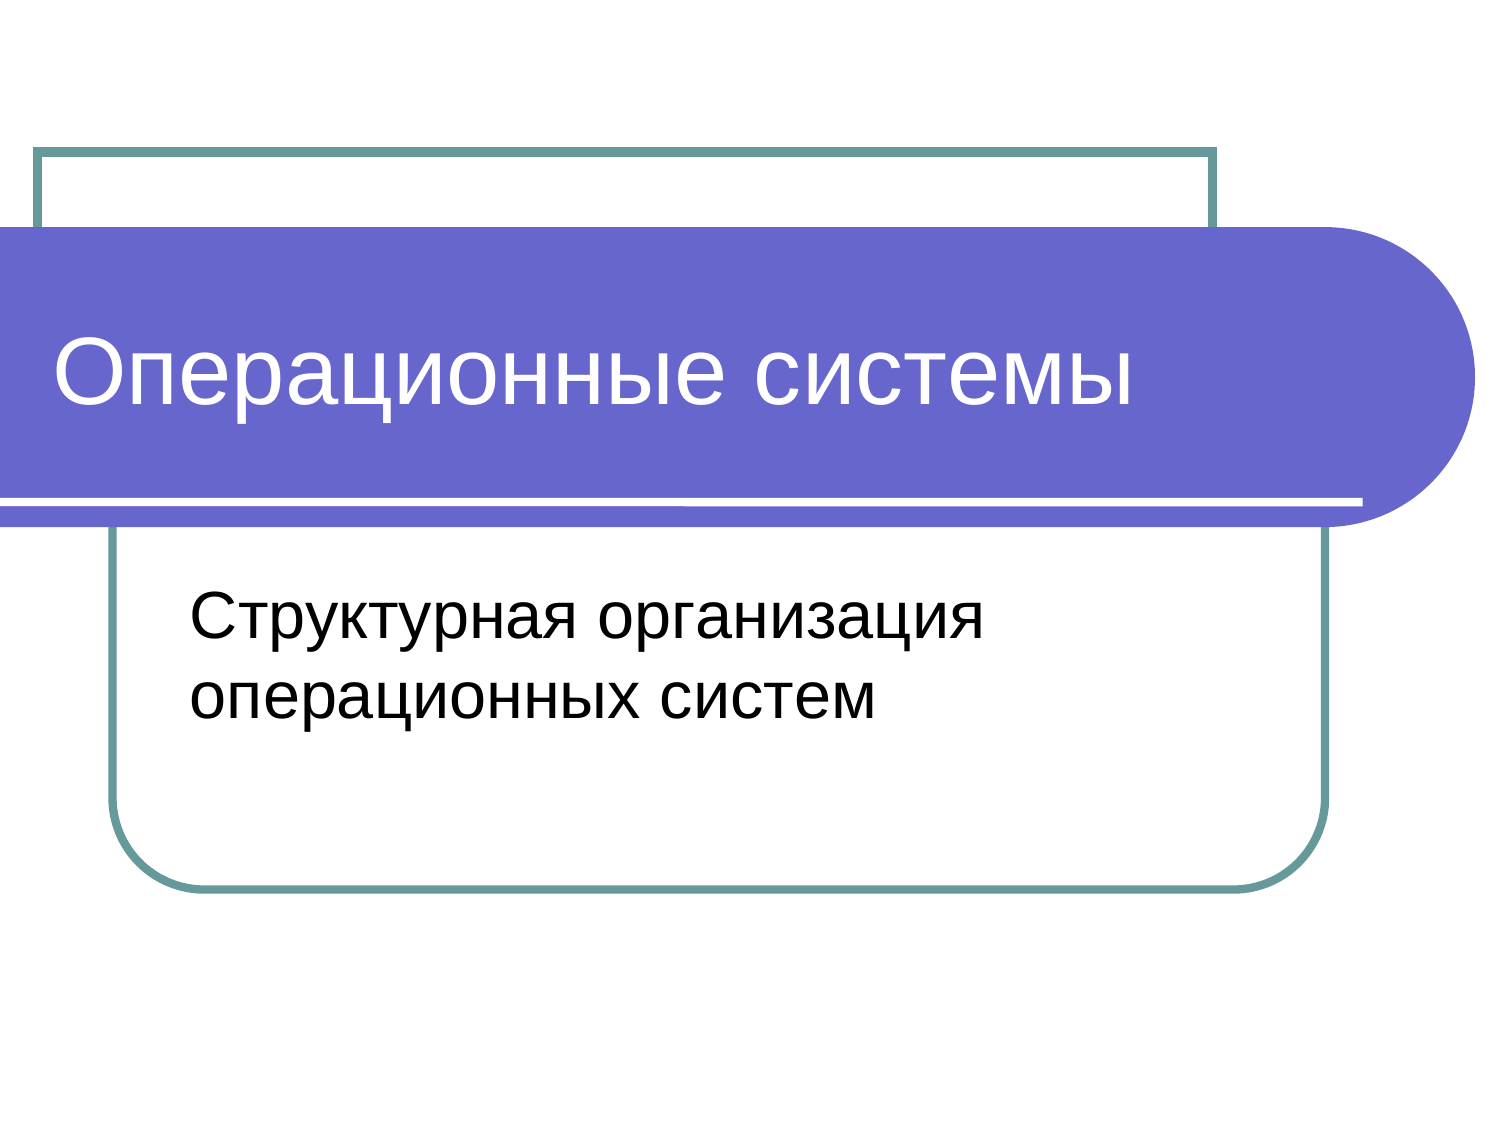

# Операционные системы
Структурная организация операционных систем